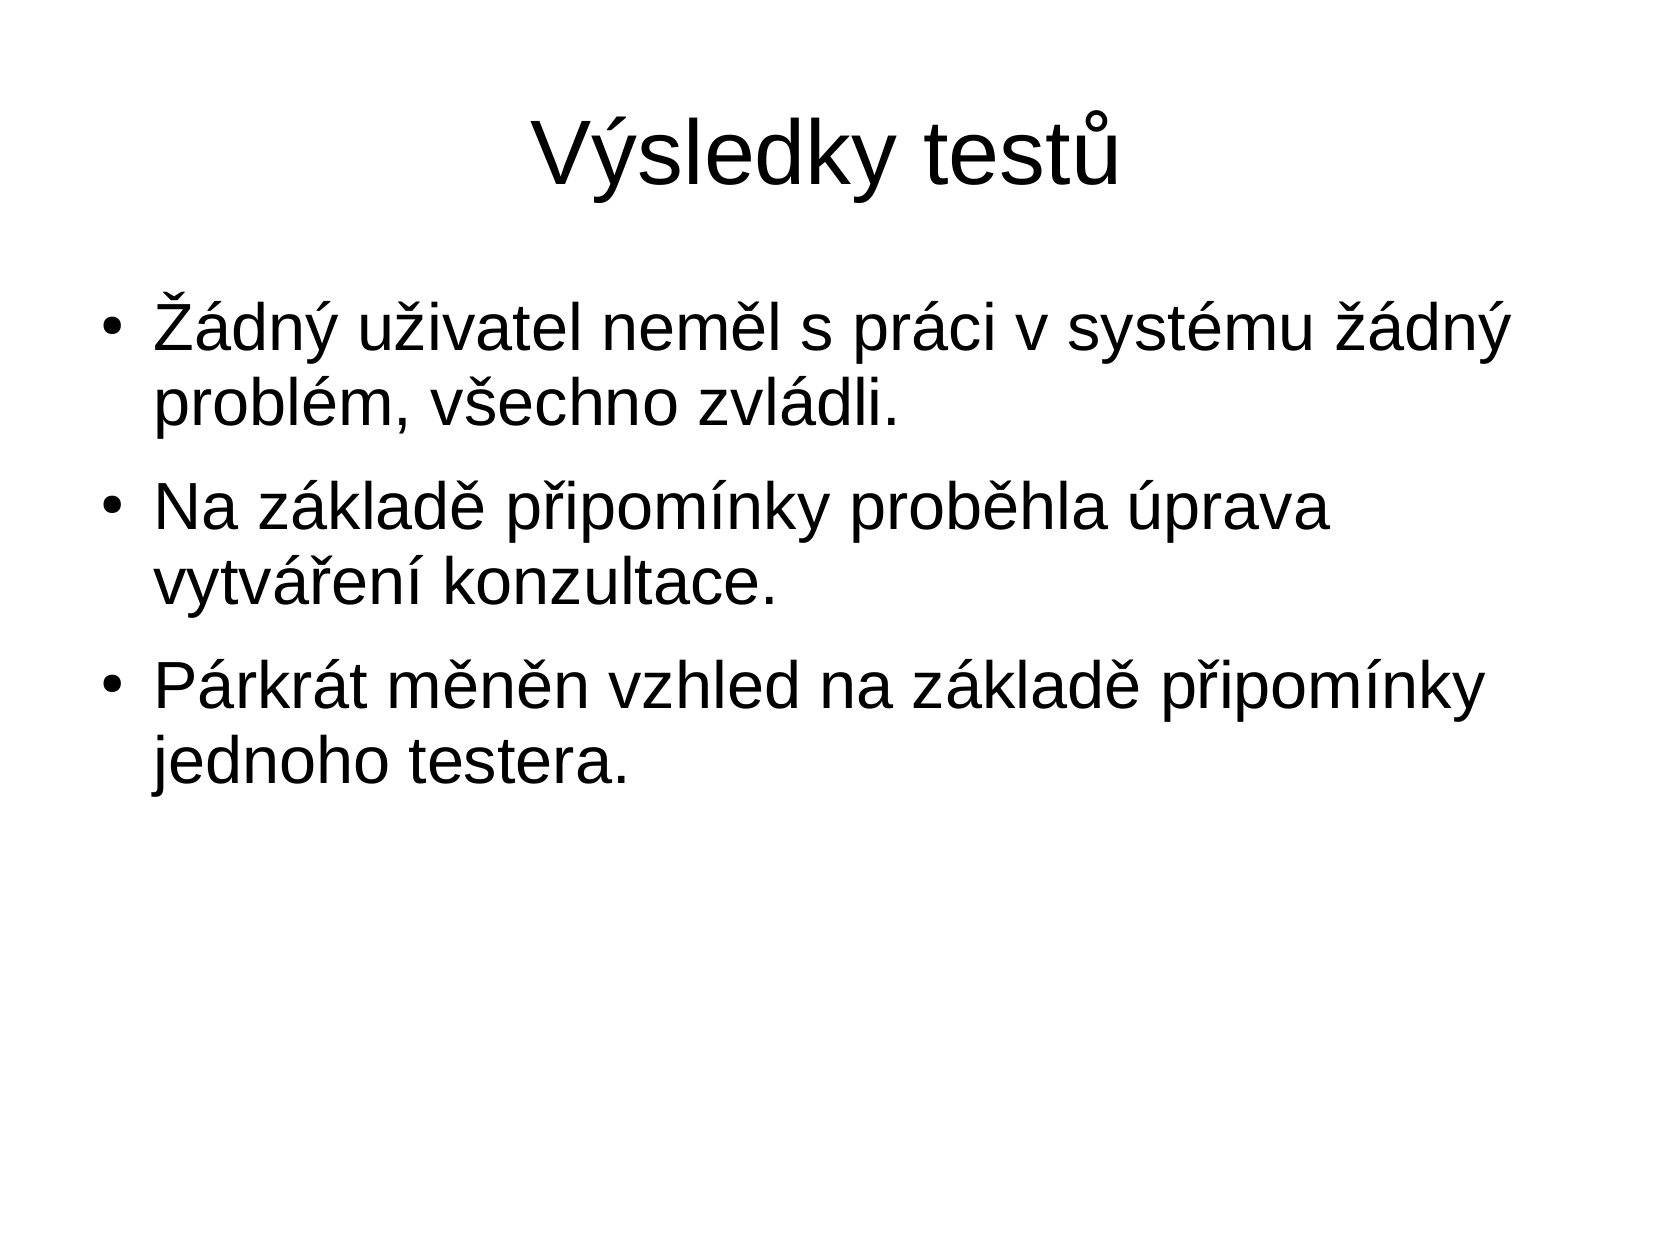

# Výsledky testů
Žádný uživatel neměl s práci v systému žádný problém, všechno zvládli.
Na základě připomínky proběhla úprava vytváření konzultace.
Párkrát měněn vzhled na základě připomínky jednoho testera.